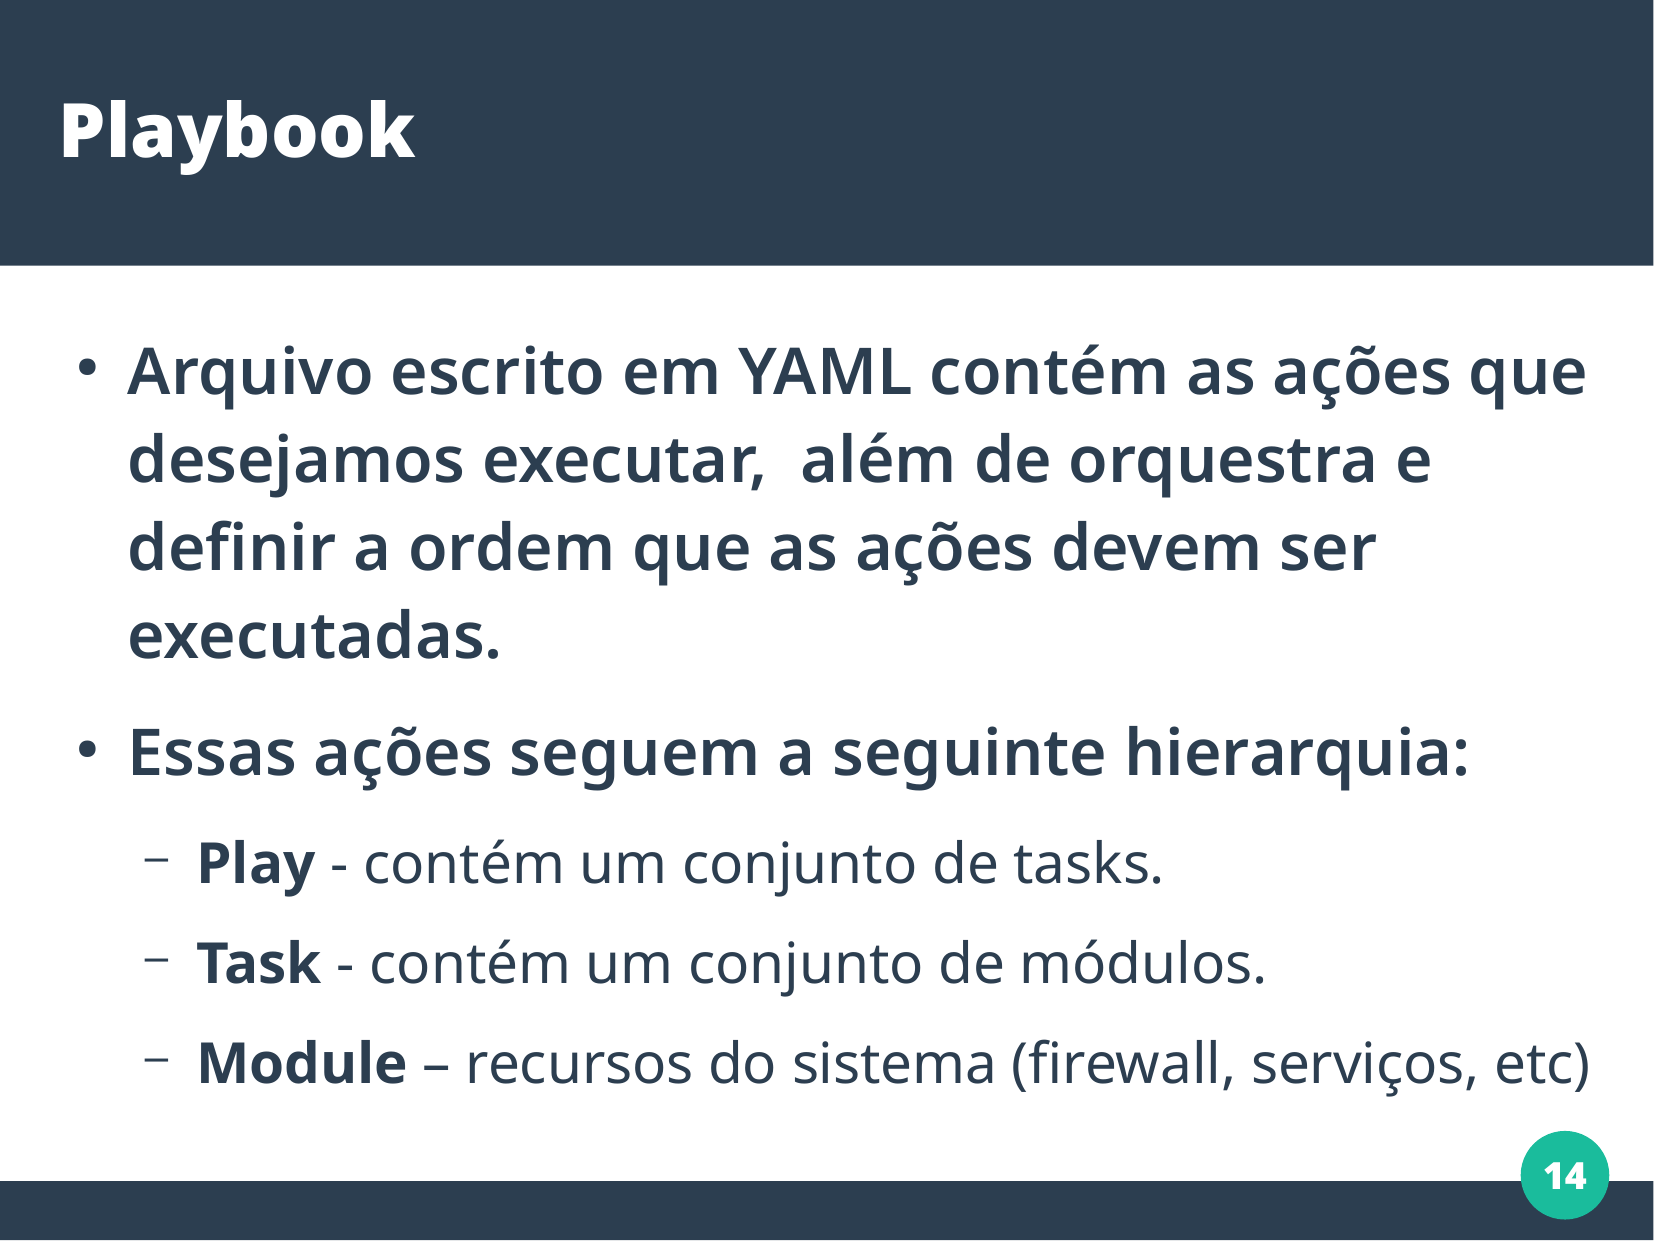

# Playbook
Arquivo escrito em YAML contém as ações que desejamos executar, além de orquestra e definir a ordem que as ações devem ser executadas.
Essas ações seguem a seguinte hierarquia:
Play - contém um conjunto de tasks.
Task - contém um conjunto de módulos.
Module – recursos do sistema (firewall, serviços, etc)
14